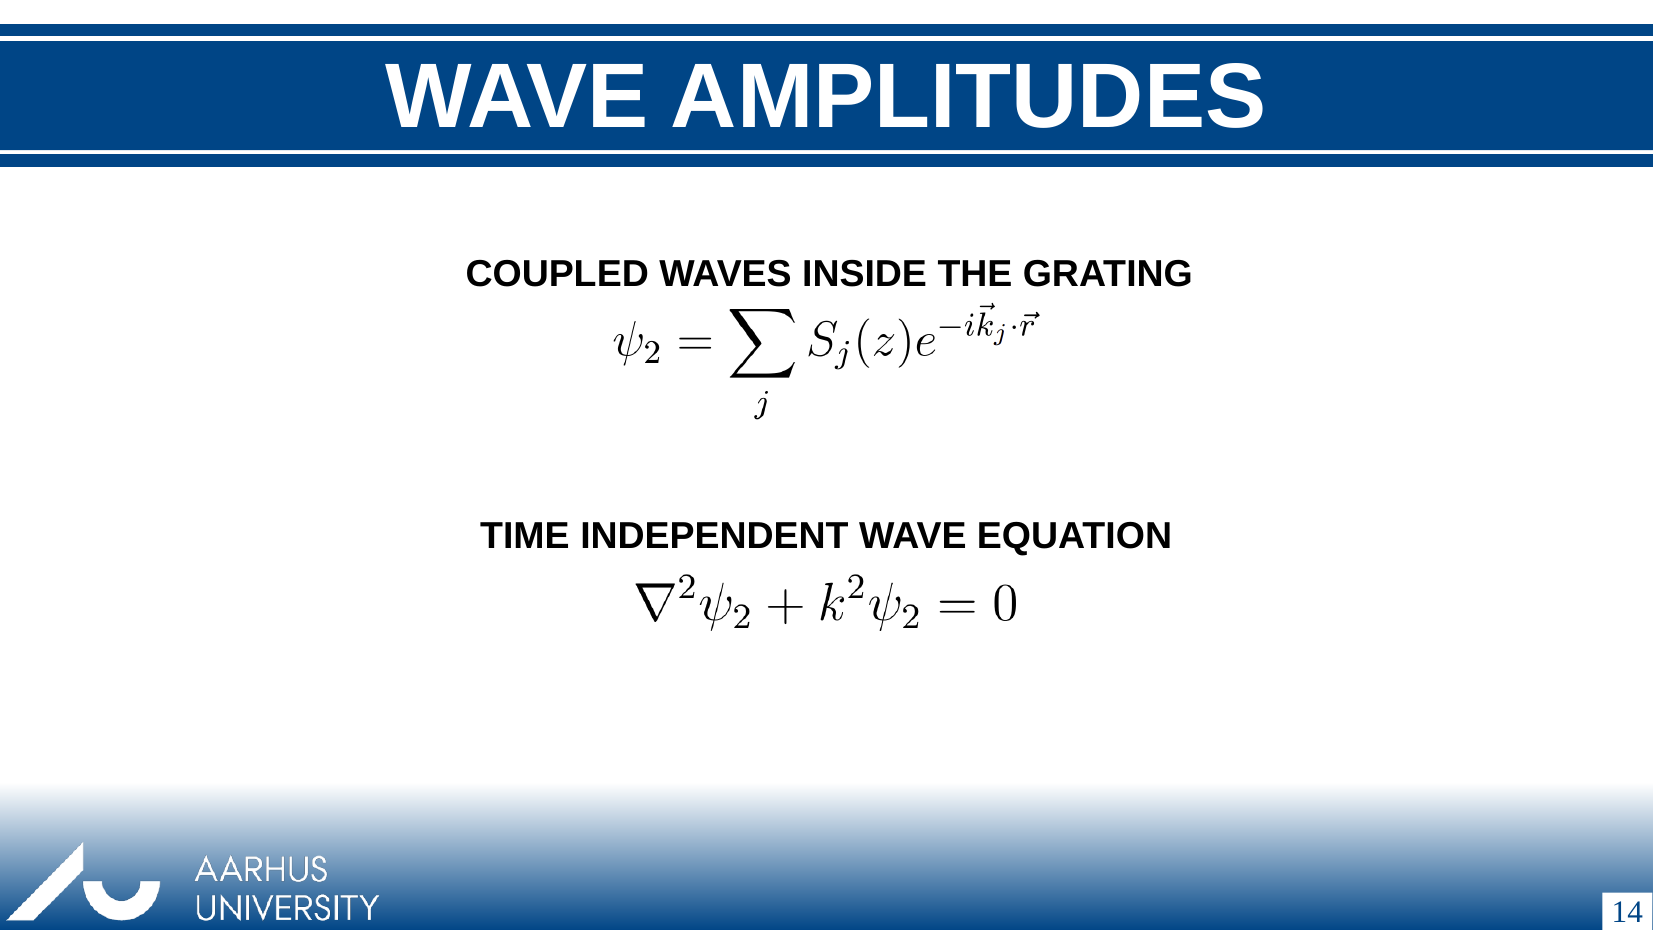

# WAVE AMPLITUDES
COUPLED WAVES INSIDE THE GRATING
TIME INDEPENDENT WAVE EQUATION
14